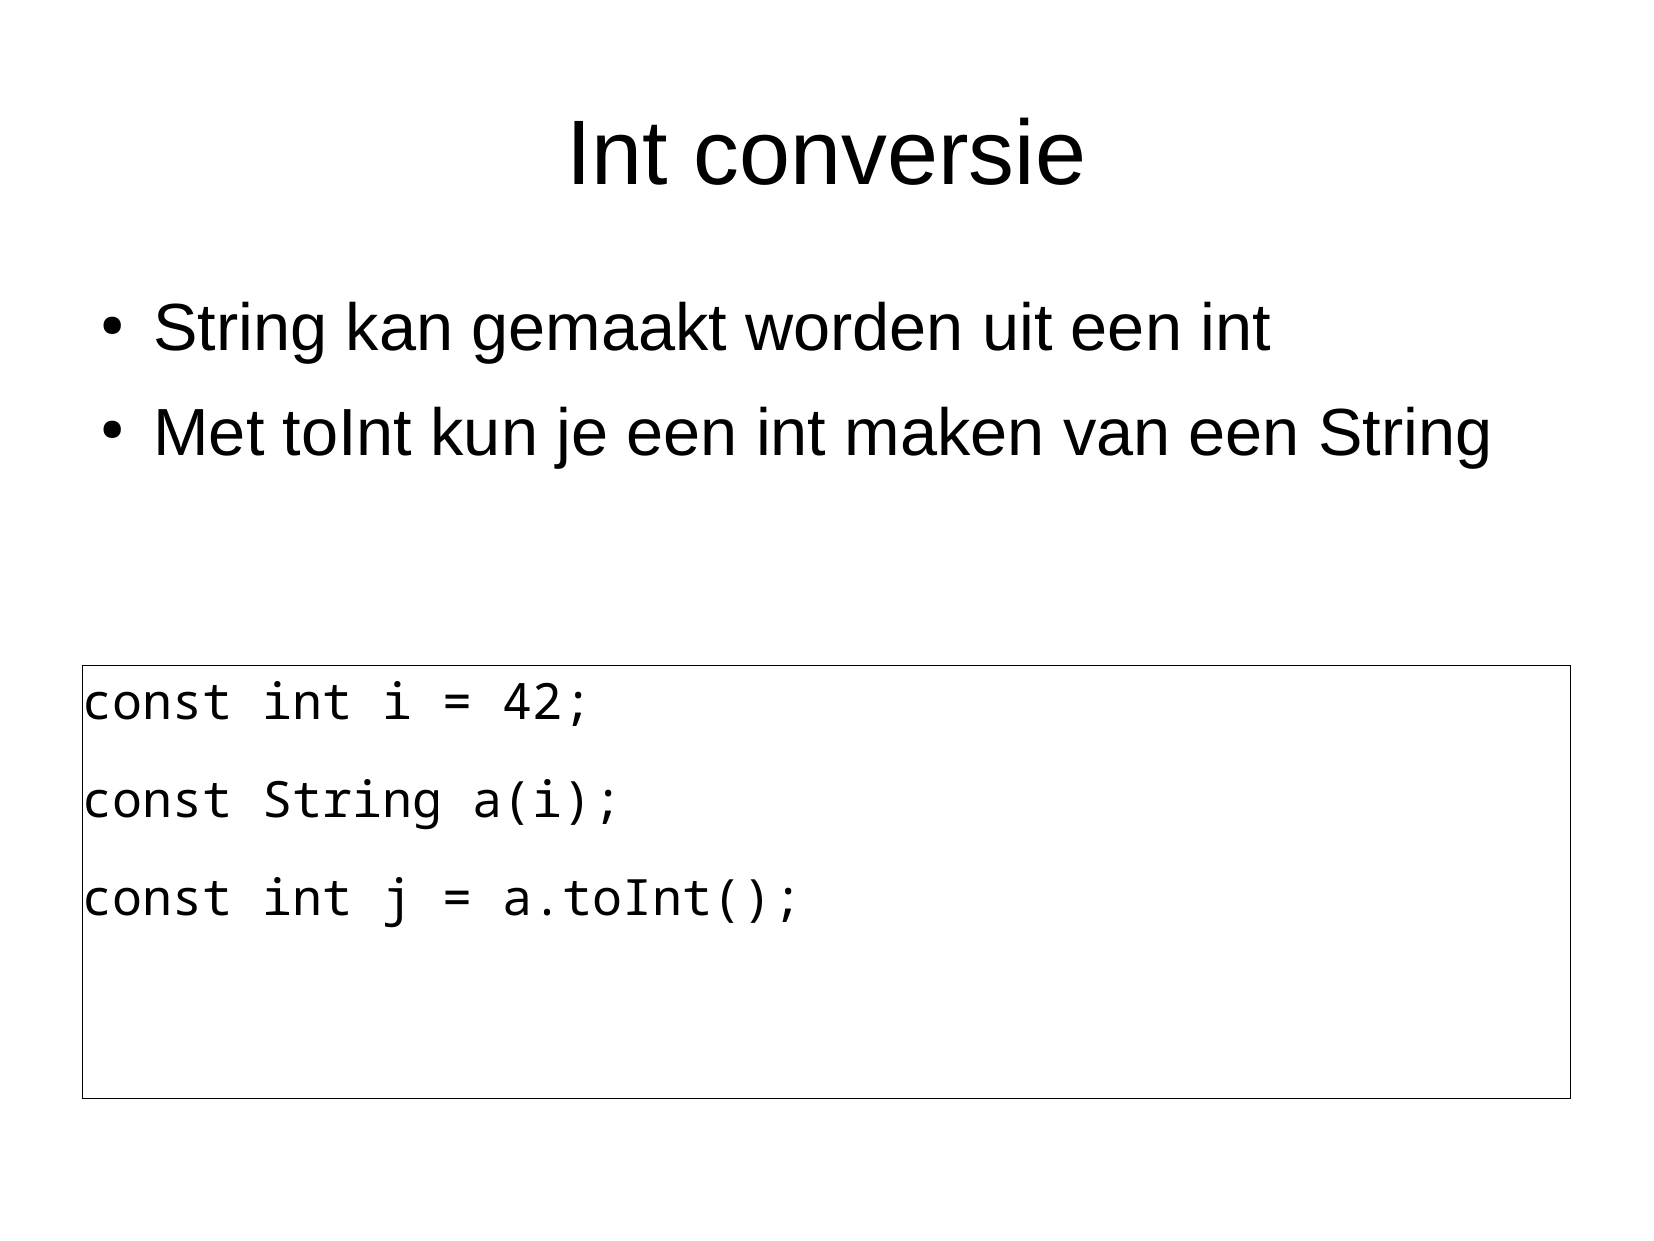

# Int conversie
String kan gemaakt worden uit een int
Met toInt kun je een int maken van een String
const int i = 42;
const String a(i);
const int j = a.toInt();